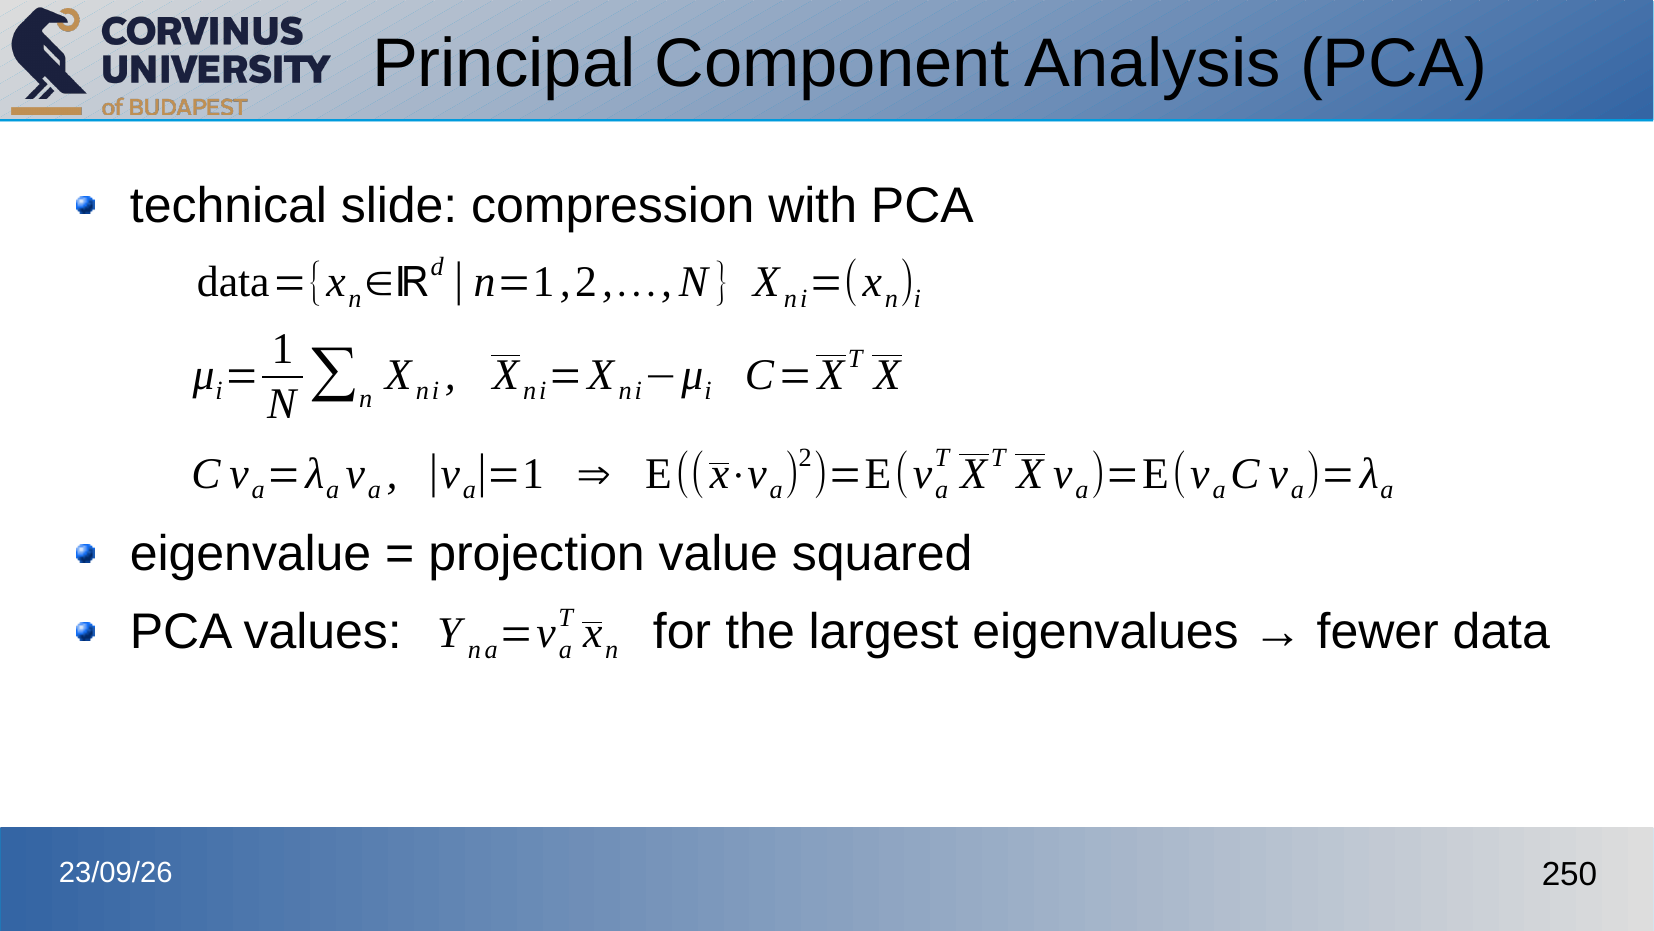

# Principal Component Analysis (PCA)
technical slide: compression with PCA
eigenvalue = projection value squared
PCA values: for the largest eigenvalues → fewer data